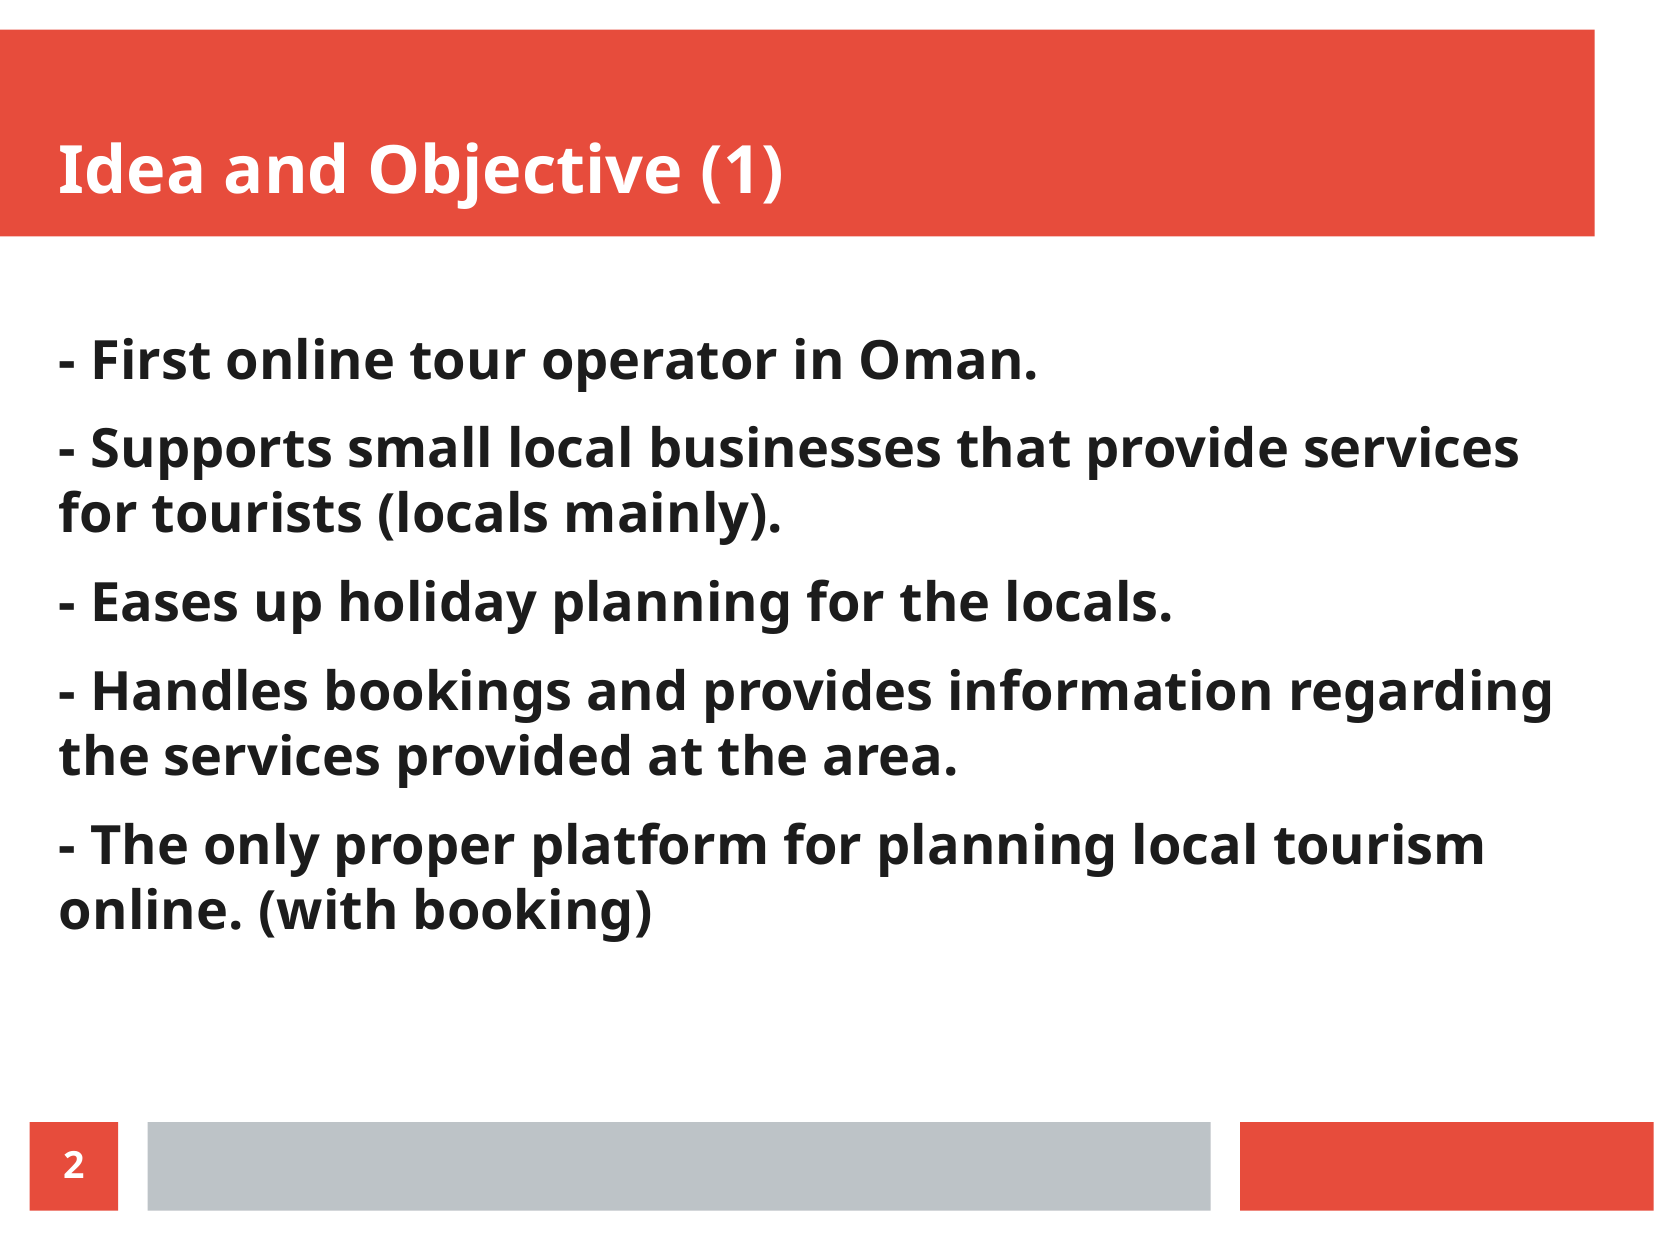

# Idea and Objective (1)
- First online tour operator in Oman.
- Supports small local businesses that provide services for tourists (locals mainly).
- Eases up holiday planning for the locals.
- Handles bookings and provides information regarding the services provided at the area.
- The only proper platform for planning local tourism online. (with booking)